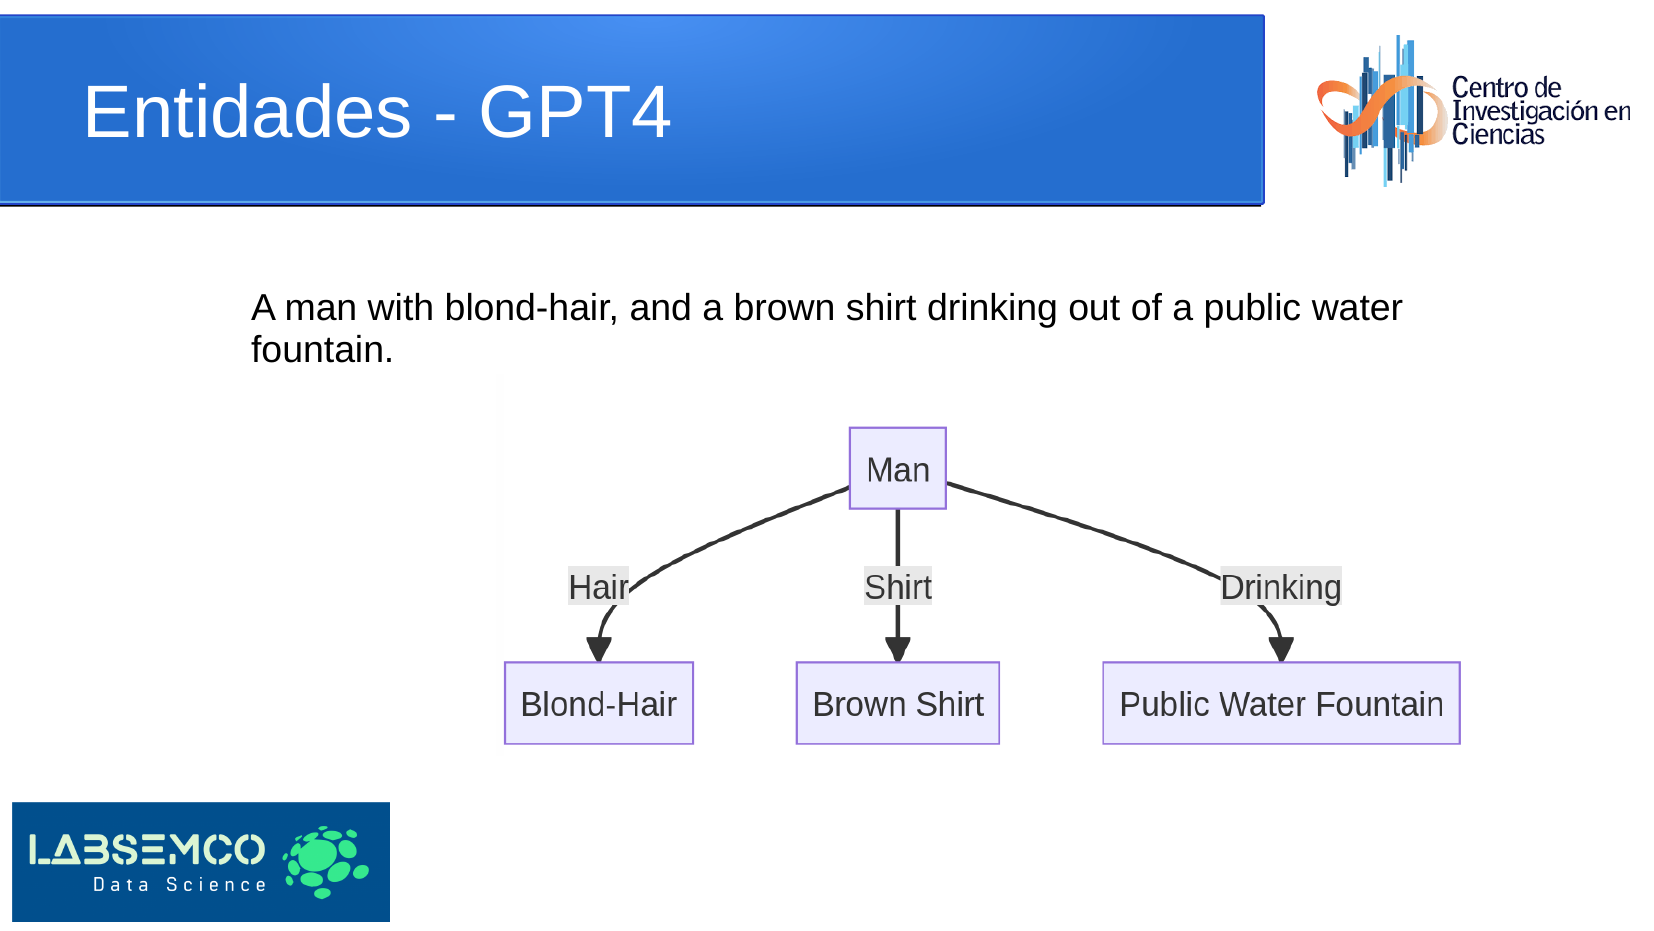

# Entidades - GPT4
A man with blond-hair, and a brown shirt drinking out of a public water fountain.